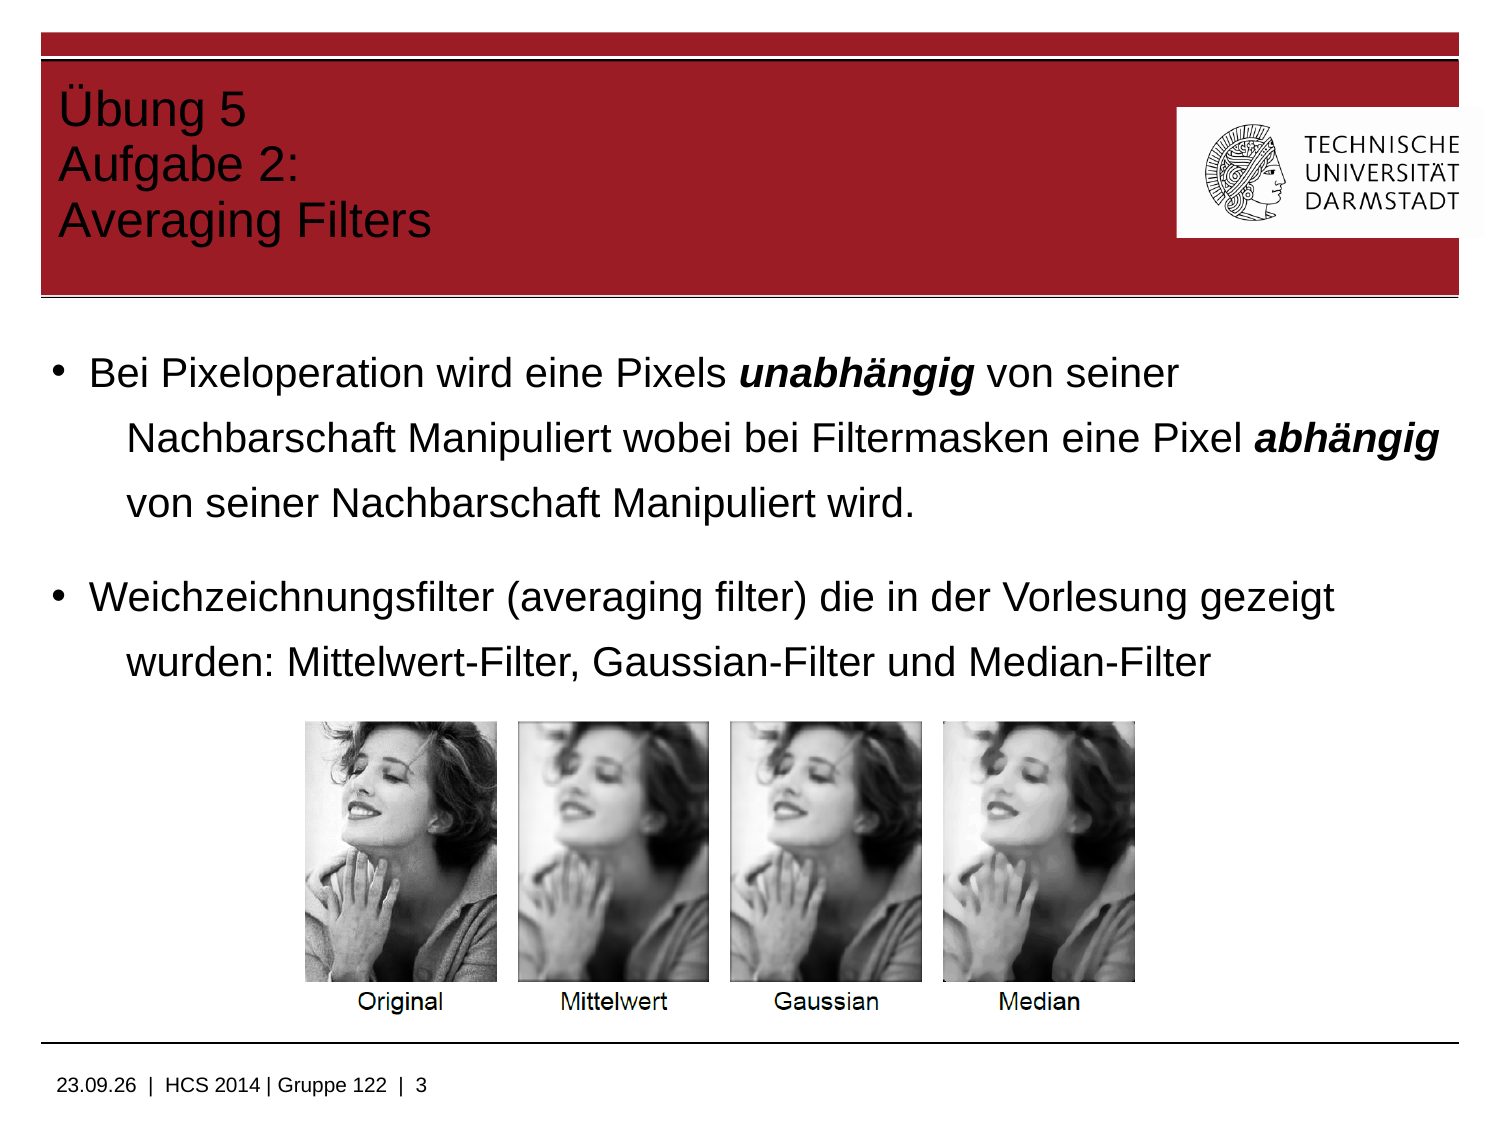

# Übung 5 Aufgabe 2: Averaging Filters
Bei Pixeloperation wird eine Pixels unabhängig von seiner Nachbarschaft Manipuliert wobei bei Filtermasken eine Pixel abhängig von seiner Nachbarschaft Manipuliert wird.
Weichzeichnungsfilter (averaging filter) die in der Vorlesung gezeigt wurden: Mittelwert-Filter, Gaussian-Filter und Median-Filter